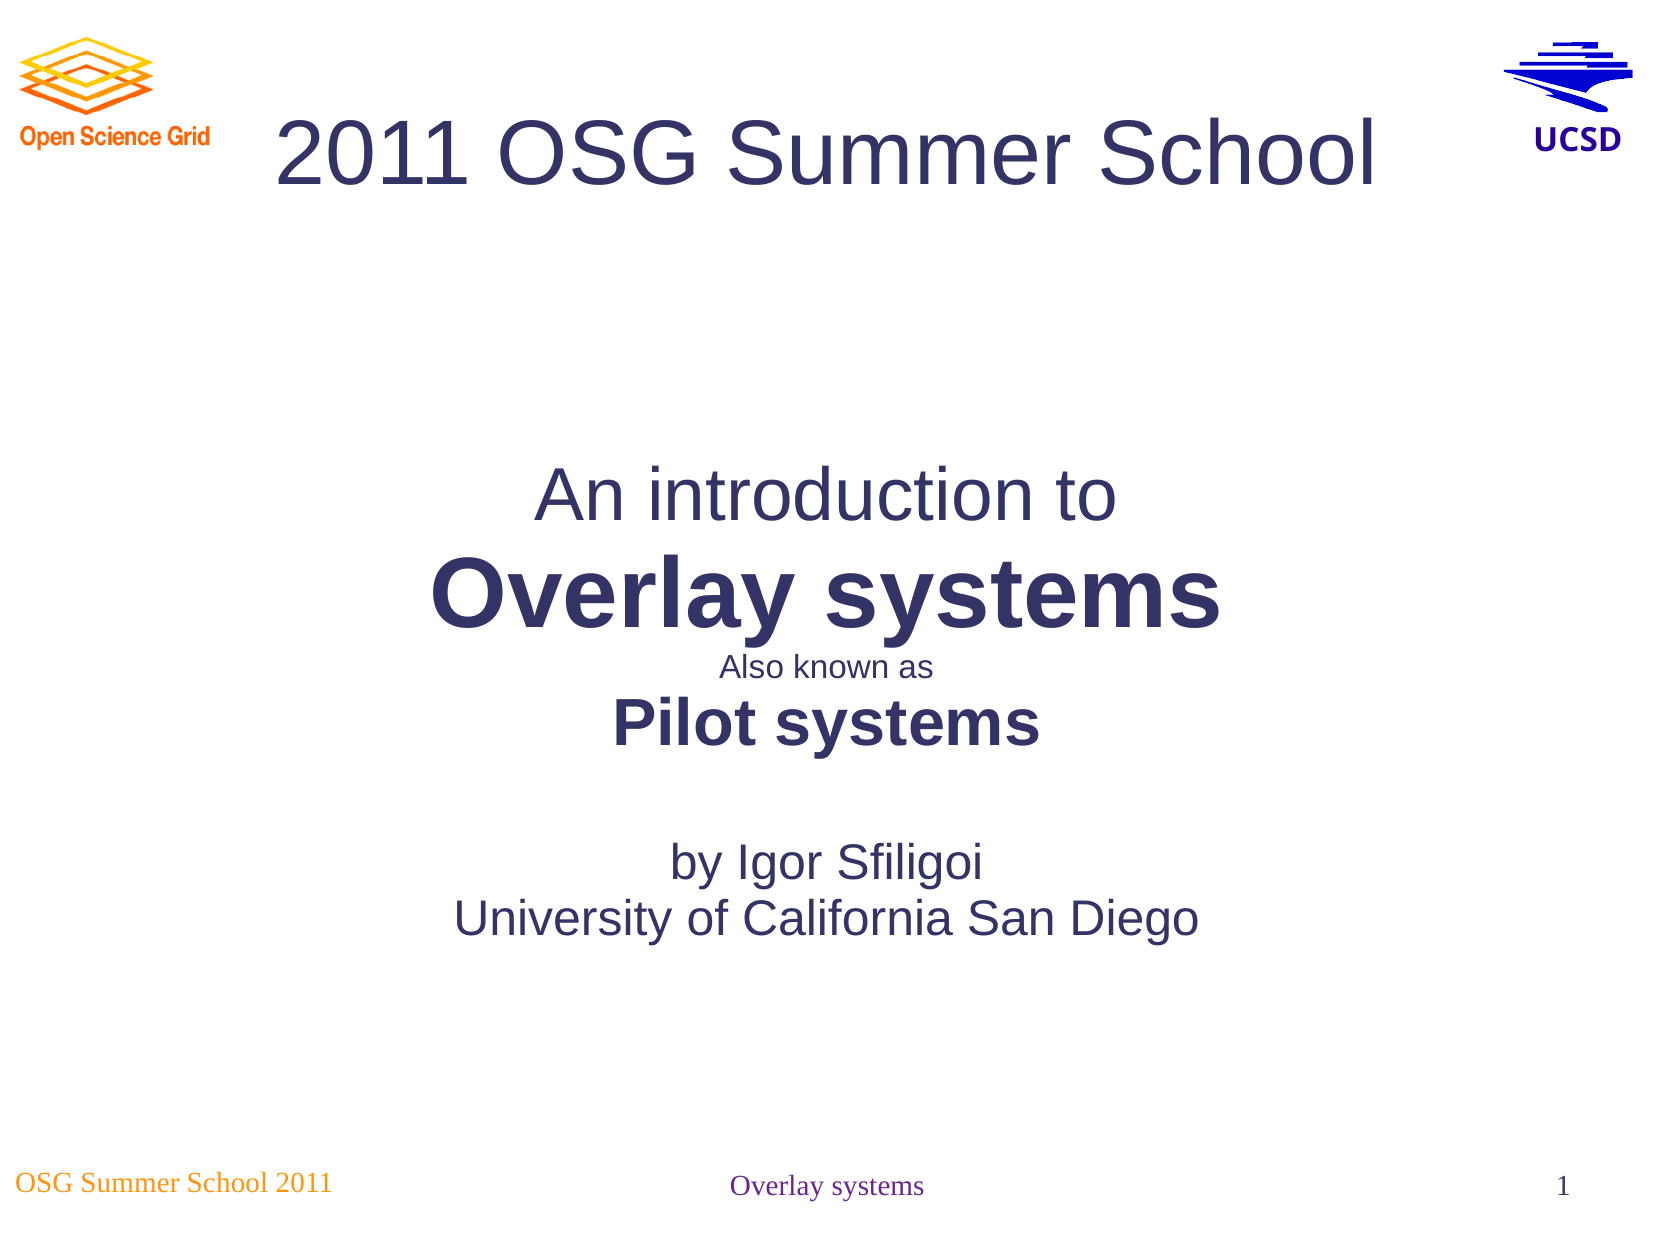

# 2011 OSG Summer School
An introduction to
Overlay systems
Also known as
Pilot systems
by Igor Sfiligoi
University of California San Diego
OSG Summer School 2011
Overlay systems
1